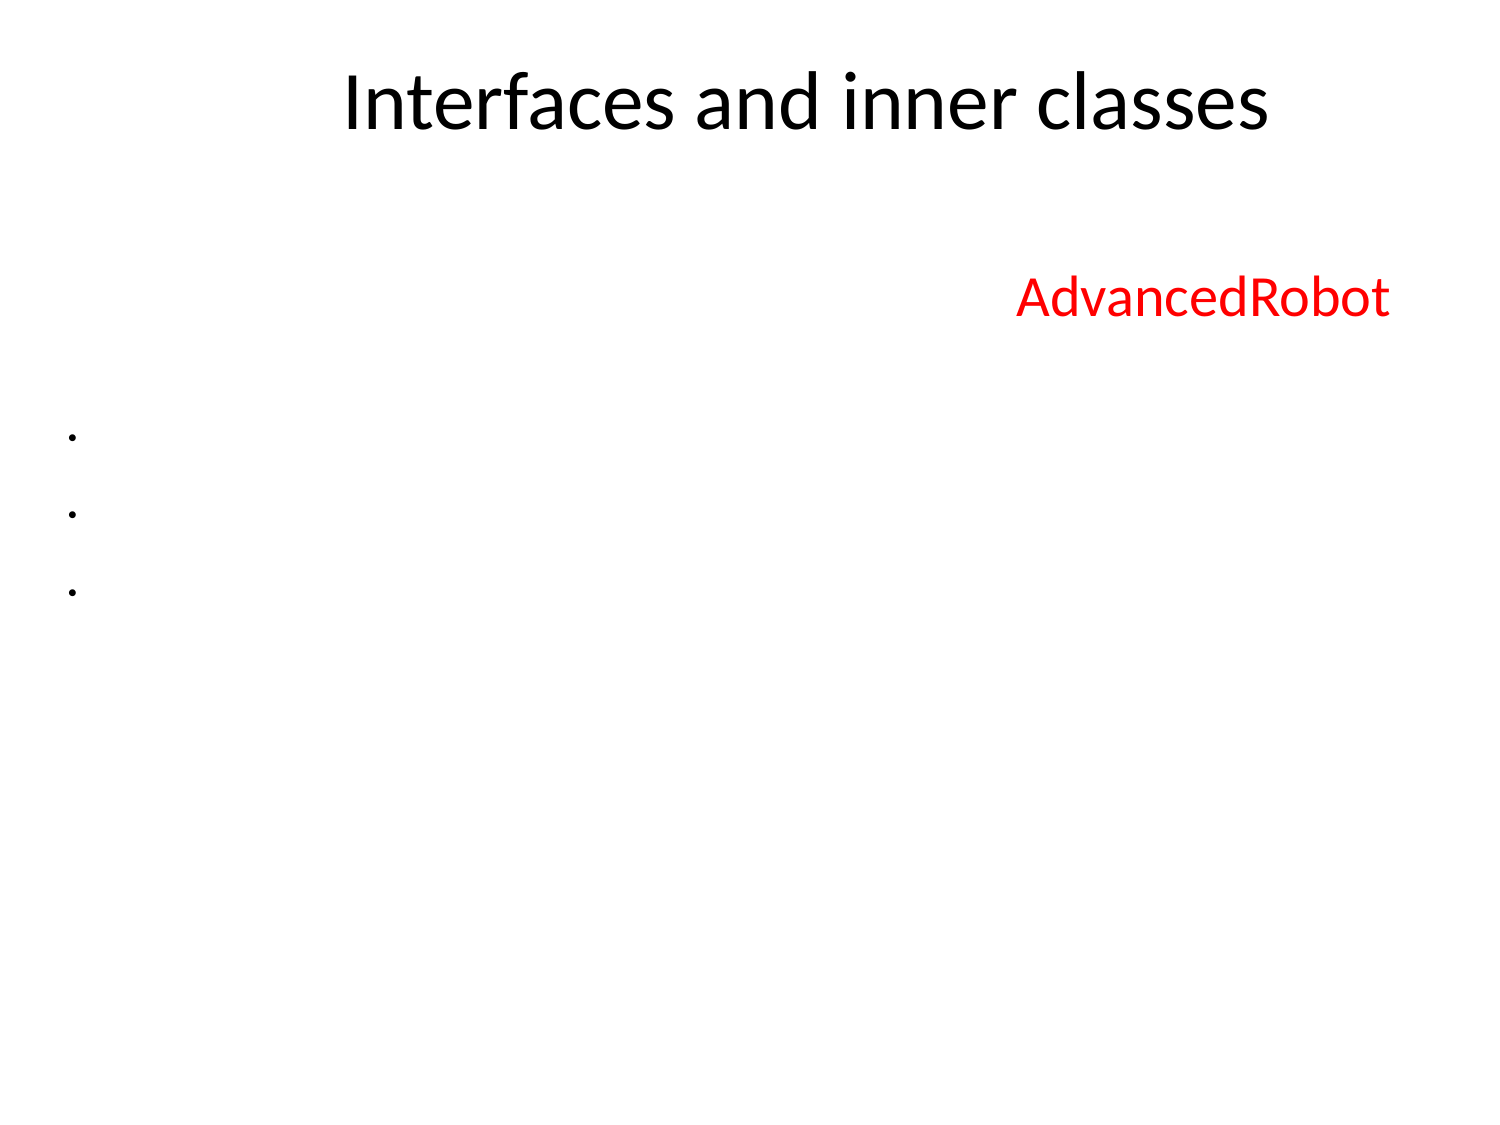

# Interfaces and inner classes
The three key new features provided by AdvancedRobot are the ability to:
Carry out multiple movements simultaneously
Decide on the robot's action or strategy at every clock tick
Define and handle custom events